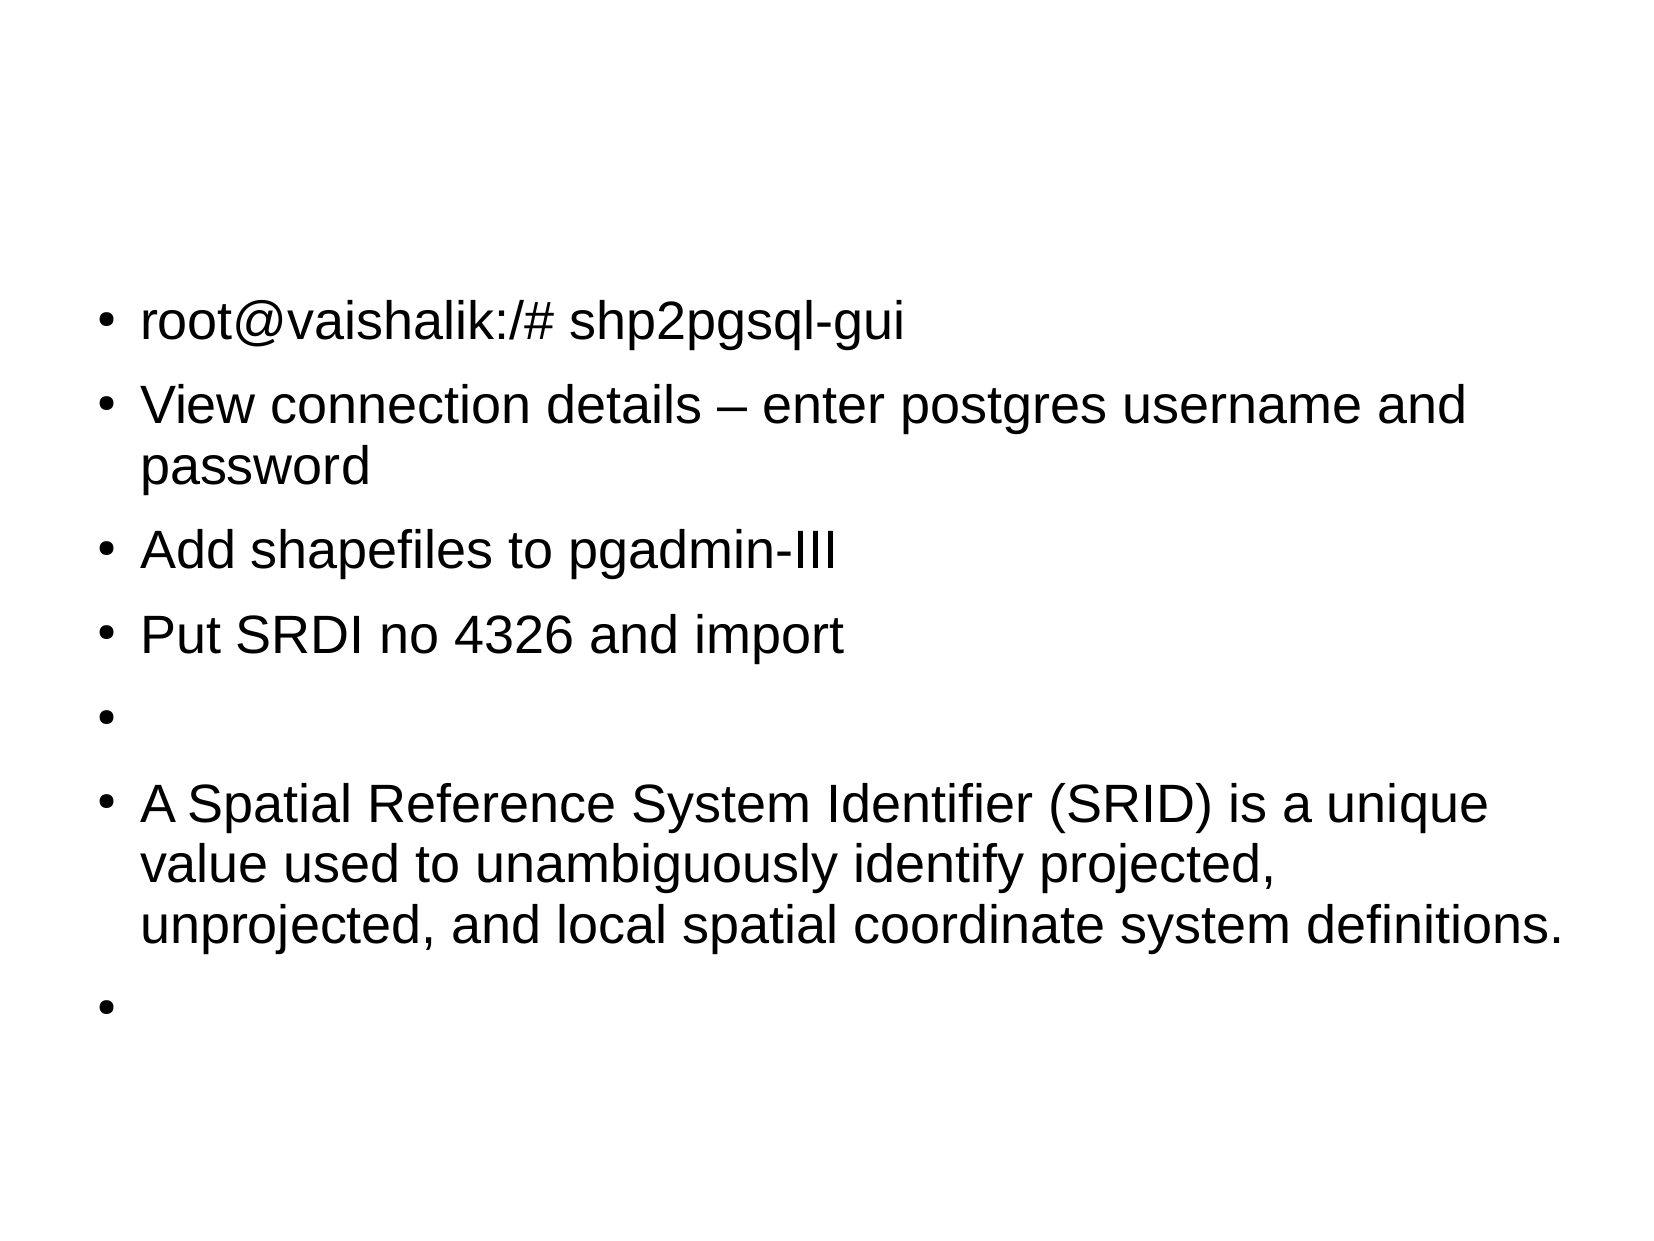

#
root@vaishalik:/# shp2pgsql-gui
View connection details – enter postgres username and password
Add shapefiles to pgadmin-III
Put SRDI no 4326 and import
A Spatial Reference System Identifier (SRID) is a unique value used to unambiguously identify projected, unprojected, and local spatial coordinate system definitions.